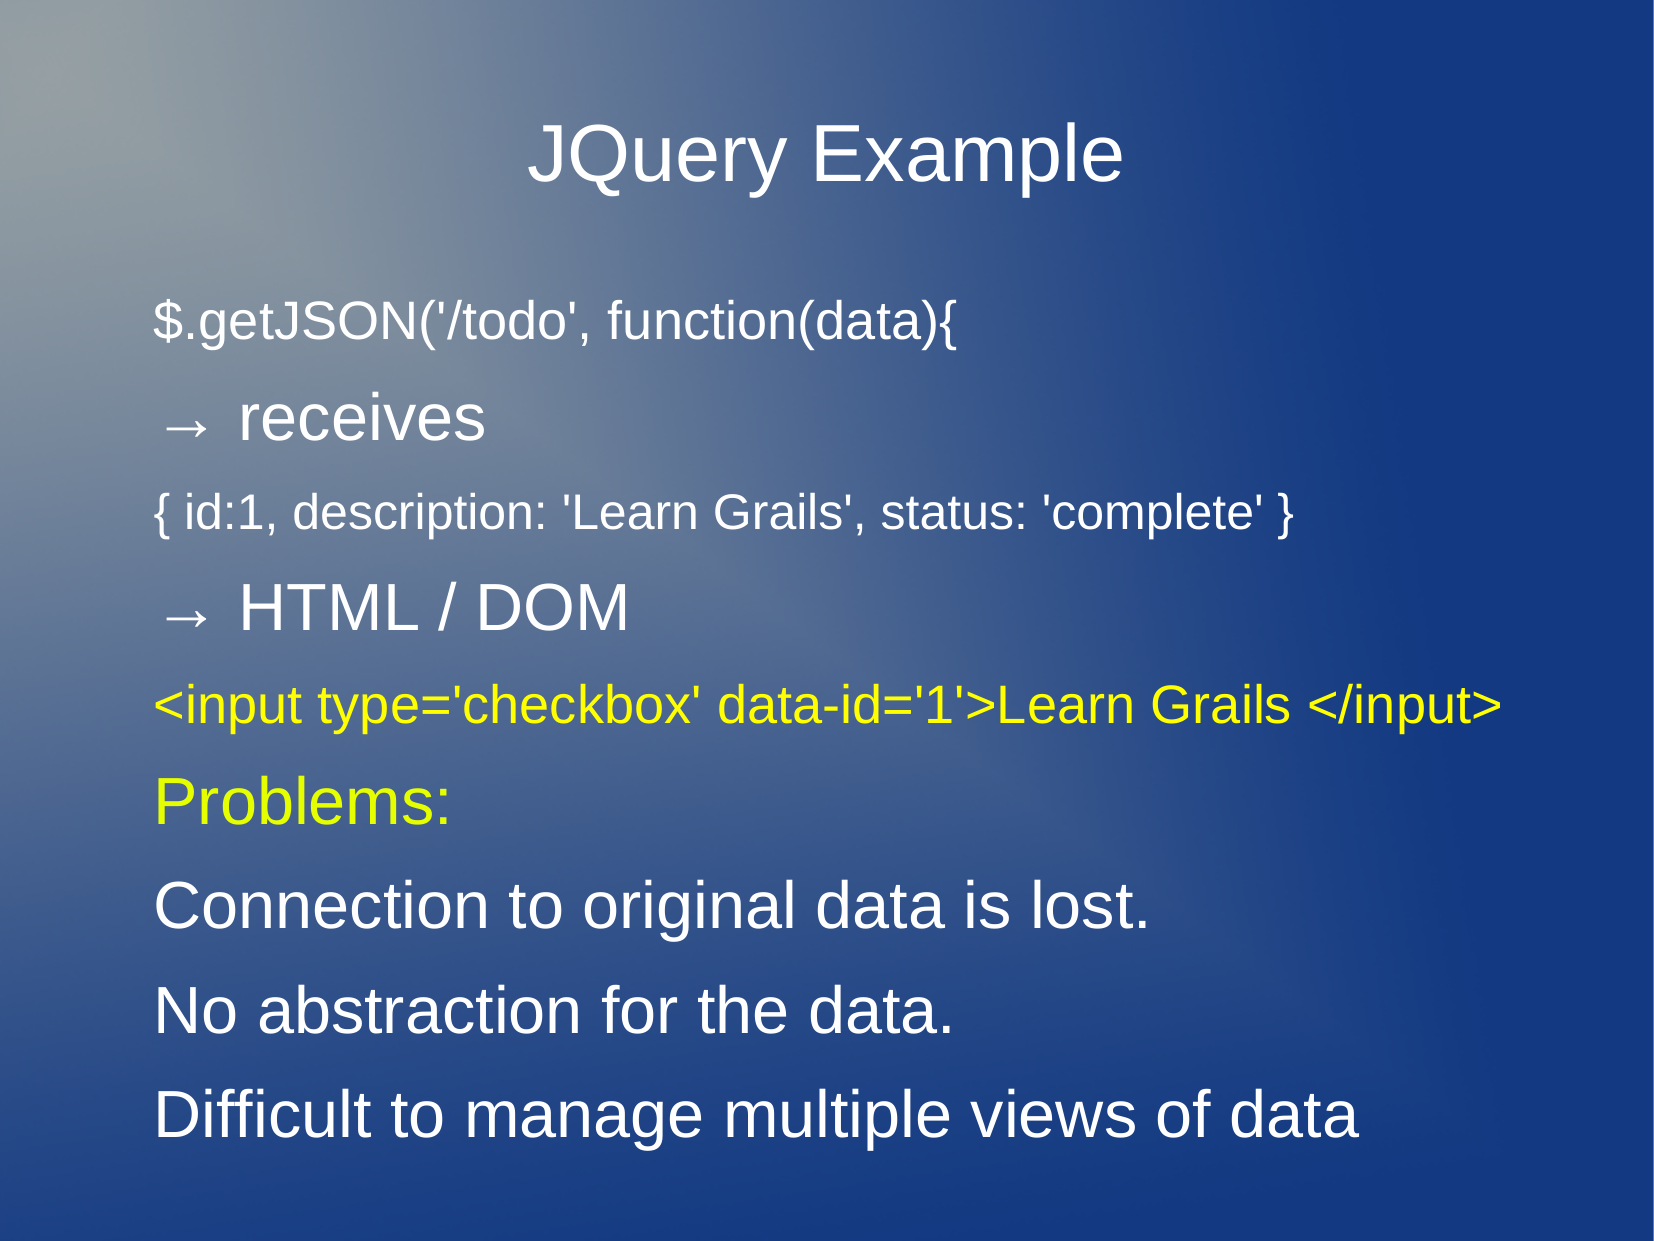

# JQuery Example
$.getJSON('/todo', function(data){
→ receives
{ id:1, description: 'Learn Grails', status: 'complete' }
→ HTML / DOM
<input type='checkbox' data-id='1'>Learn Grails </input>
Problems:
Connection to original data is lost.
No abstraction for the data.
Difficult to manage multiple views of data